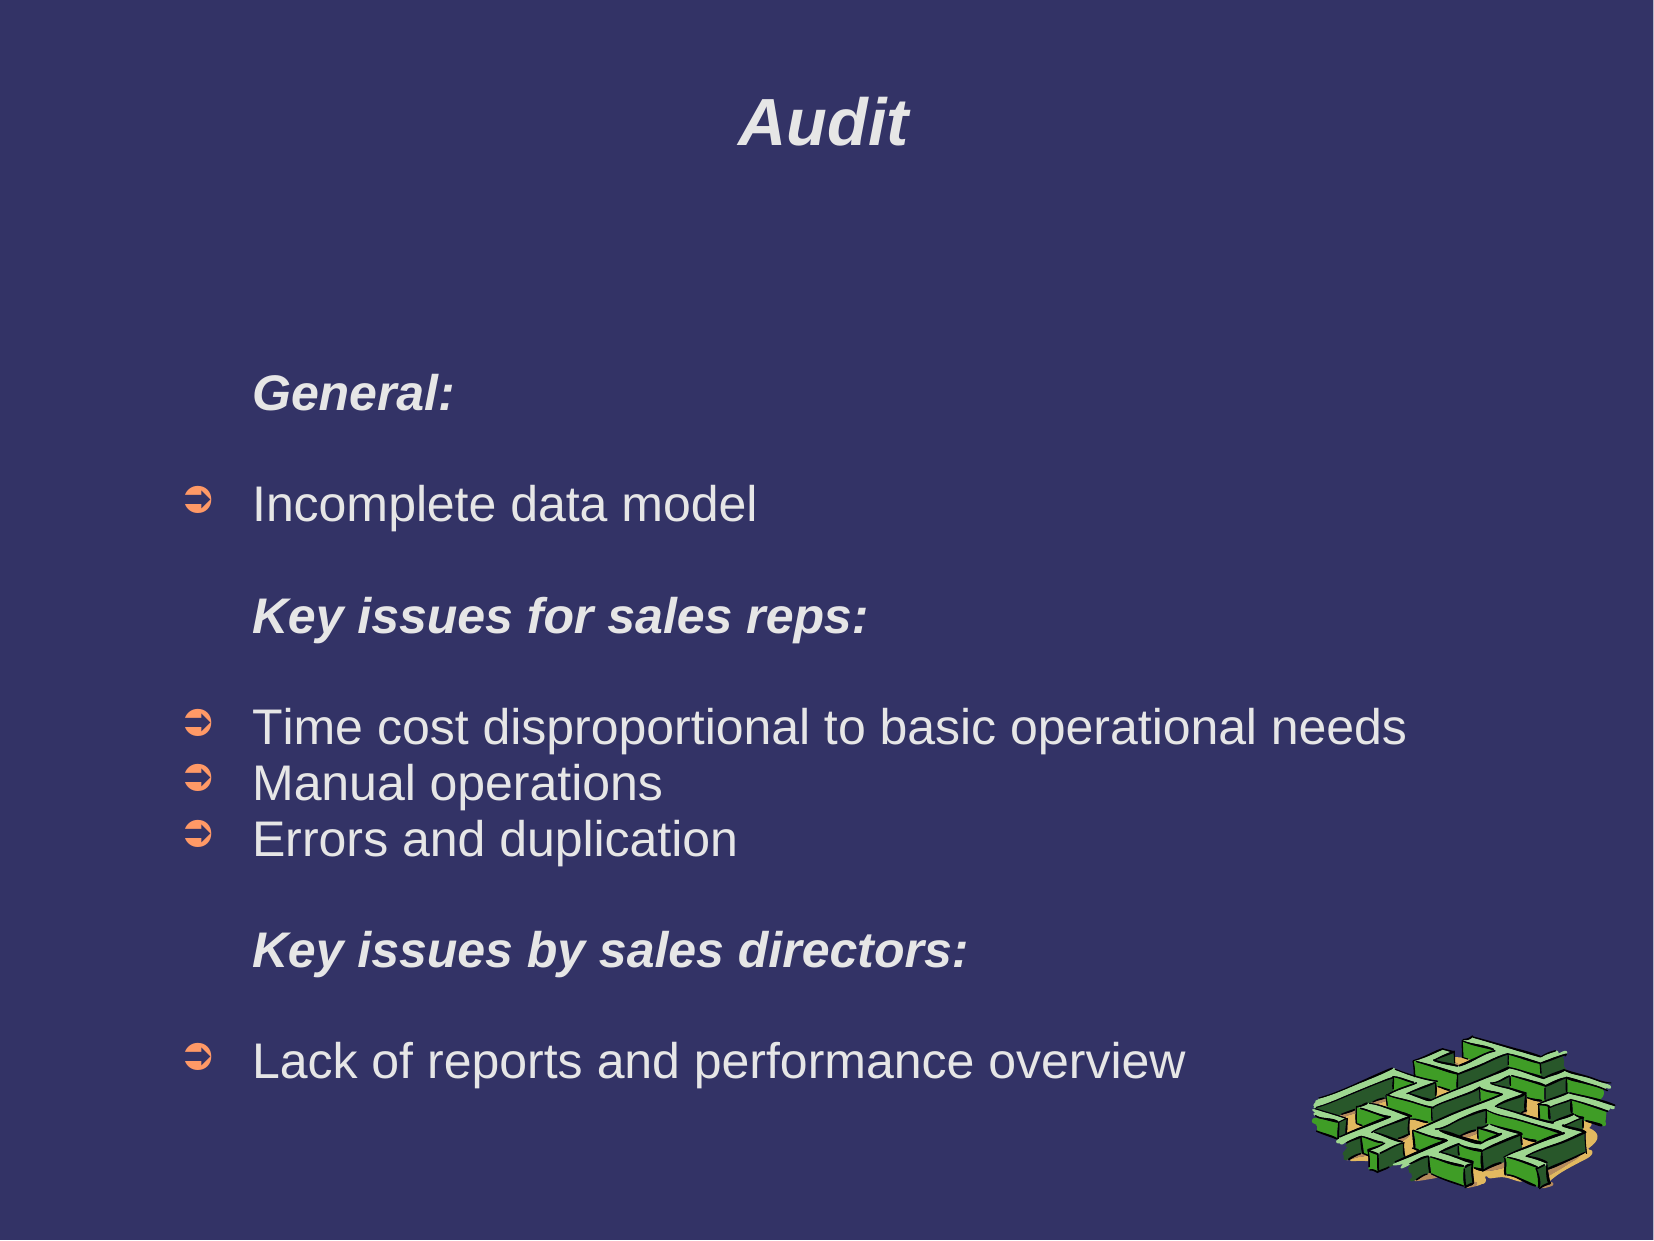

# Audit
General:
Incomplete data model
Key issues for sales reps:
Time cost disproportional to basic operational needs
Manual operations
Errors and duplication
Key issues by sales directors:
Lack of reports and performance overview